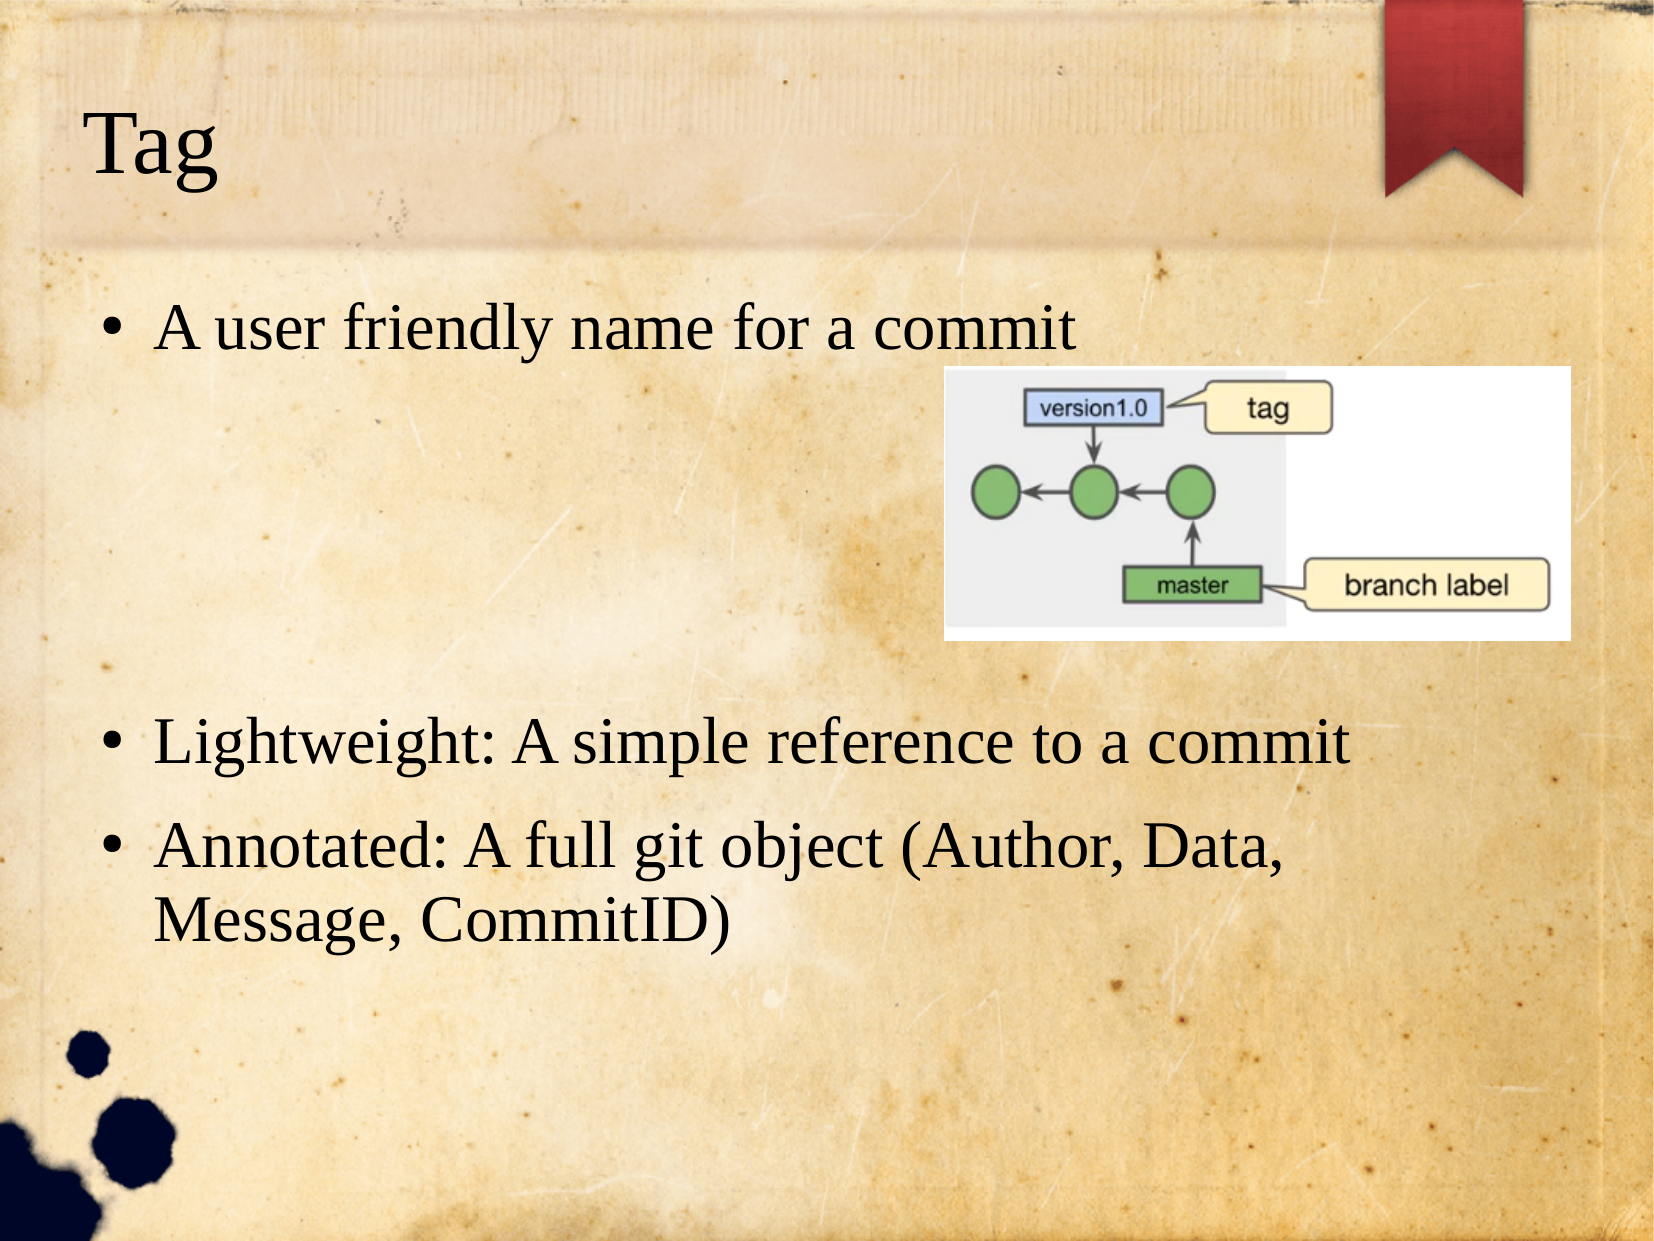

# Tag
A user friendly name for a commit
Lightweight: A simple reference to a commit
Annotated: A full git object (Author, Data, Message, CommitID)